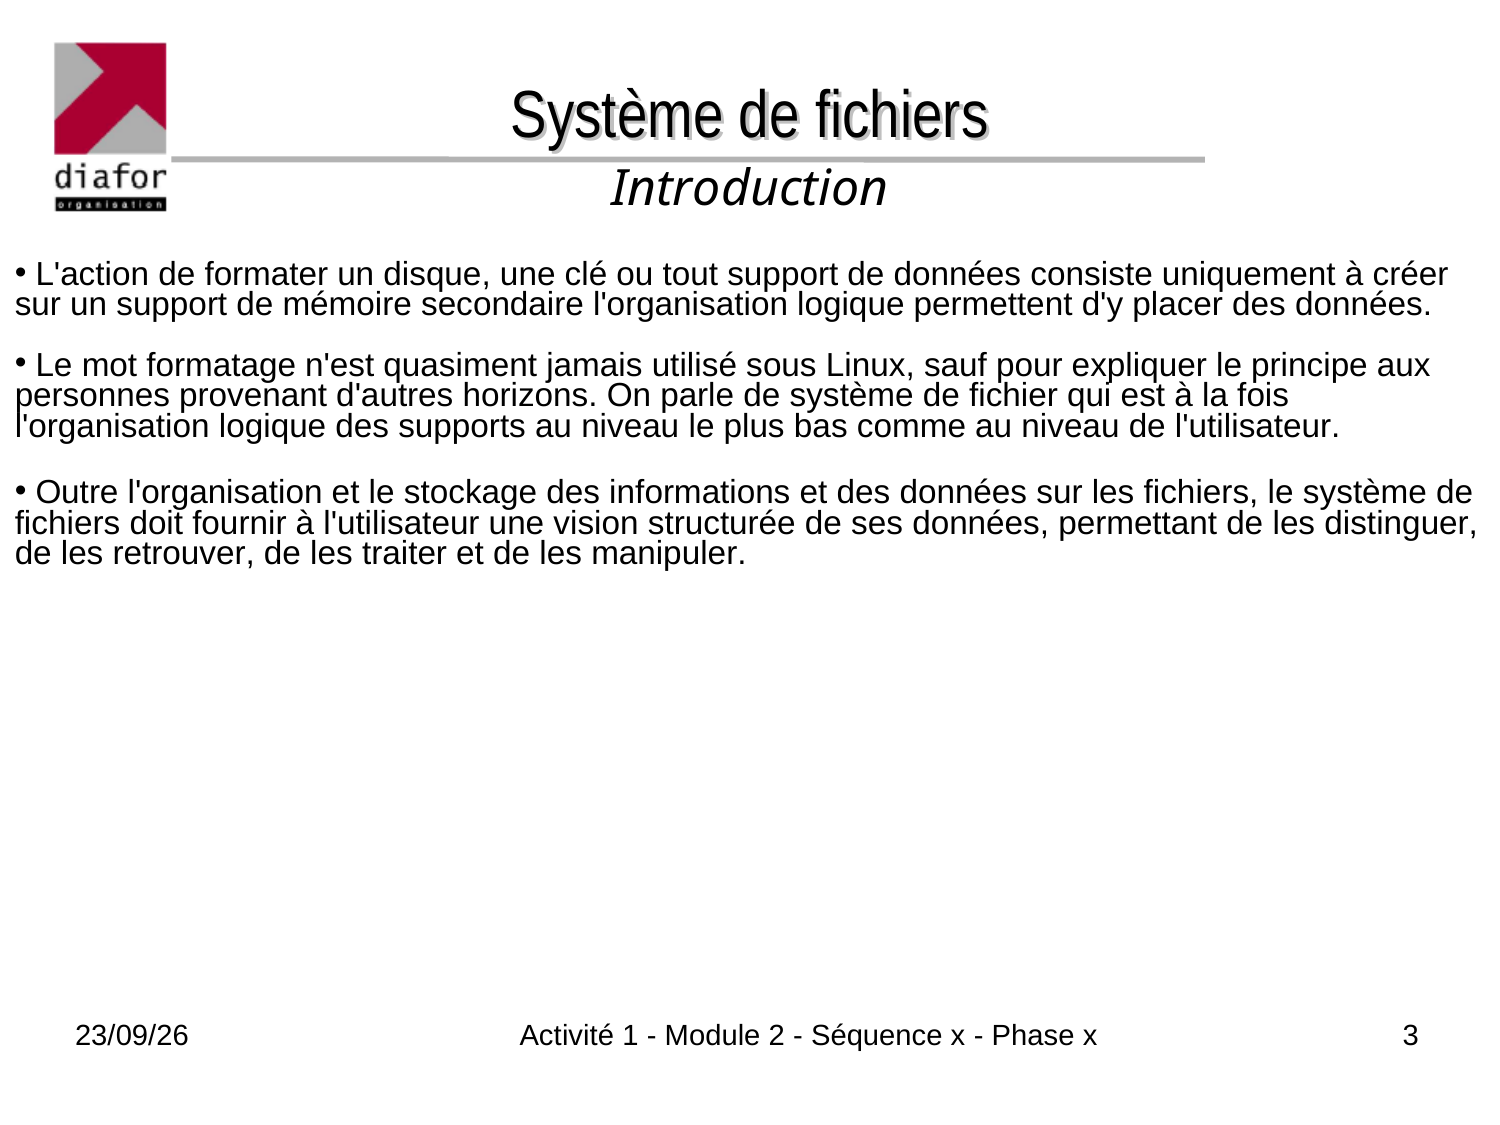

# Système de fichiers Introduction
 L'action de formater un disque, une clé ou tout support de données consiste uniquement à créer
sur un support de mémoire secondaire l'organisation logique permettent d'y placer des données.
 Le mot formatage n'est quasiment jamais utilisé sous Linux, sauf pour expliquer le principe aux
personnes provenant d'autres horizons. On parle de système de fichier qui est à la fois
l'organisation logique des supports au niveau le plus bas comme au niveau de l'utilisateur.
 Outre l'organisation et le stockage des informations et des données sur les fichiers, le système de
fichiers doit fournir à l'utilisateur une vision structurée de ses données, permettant de les distinguer,
de les retrouver, de les traiter et de les manipuler.
Activité 1 - Module 2 - Séquence x - Phase x
3